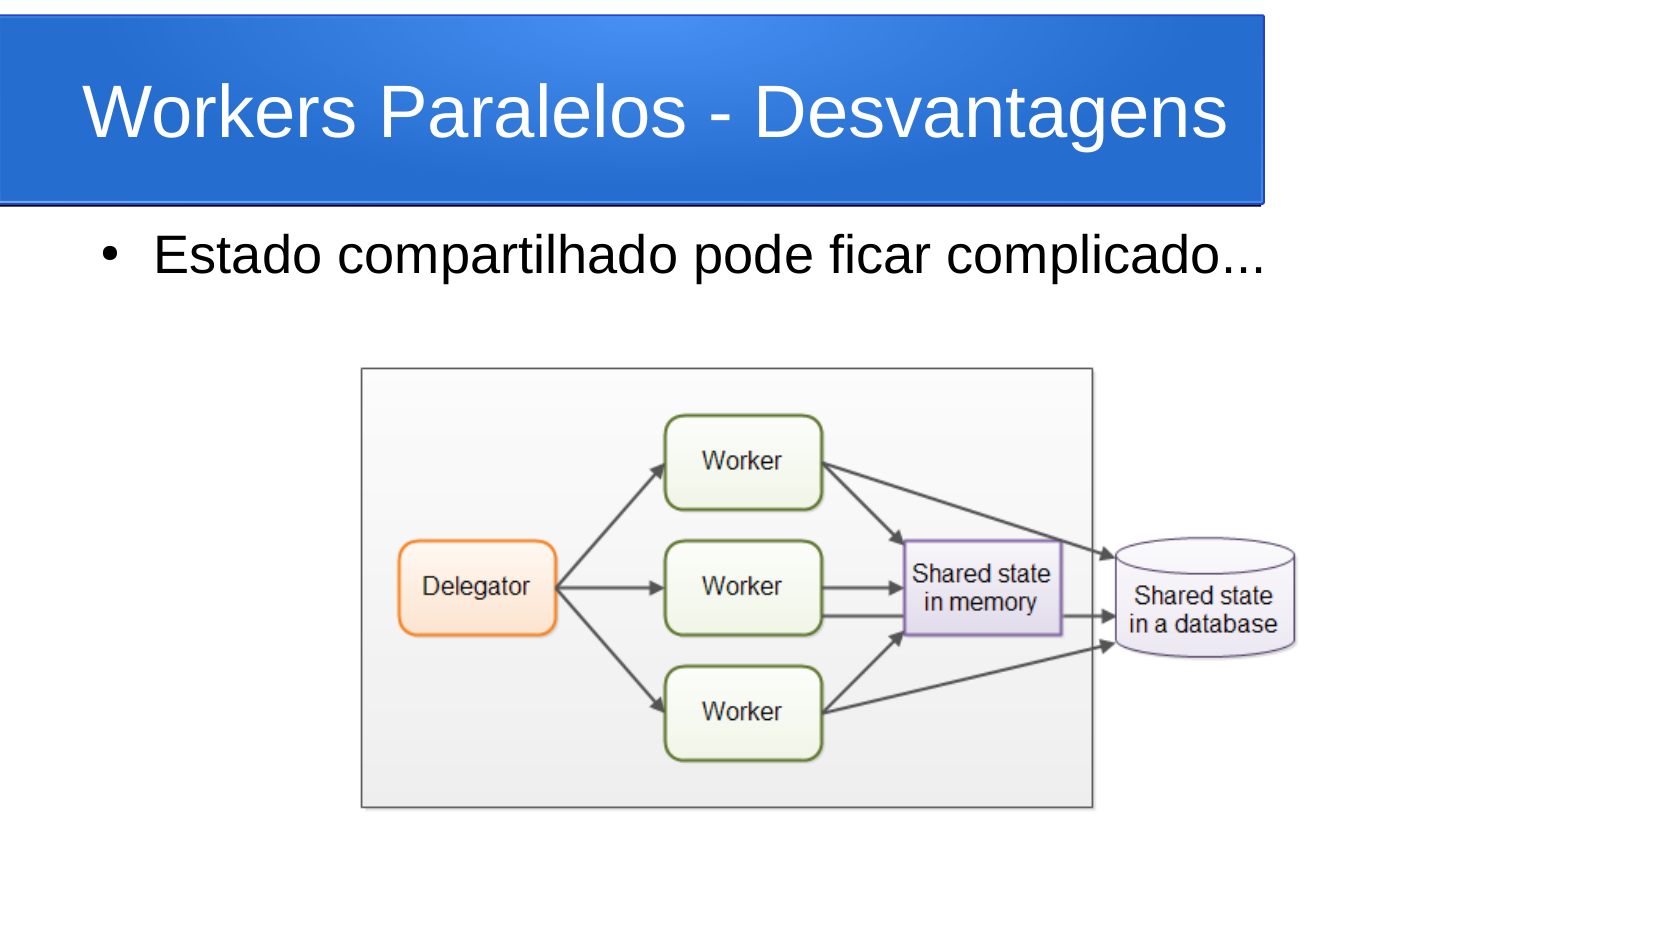

# Workers Paralelos - Desvantagens
Estado compartilhado pode ficar complicado...